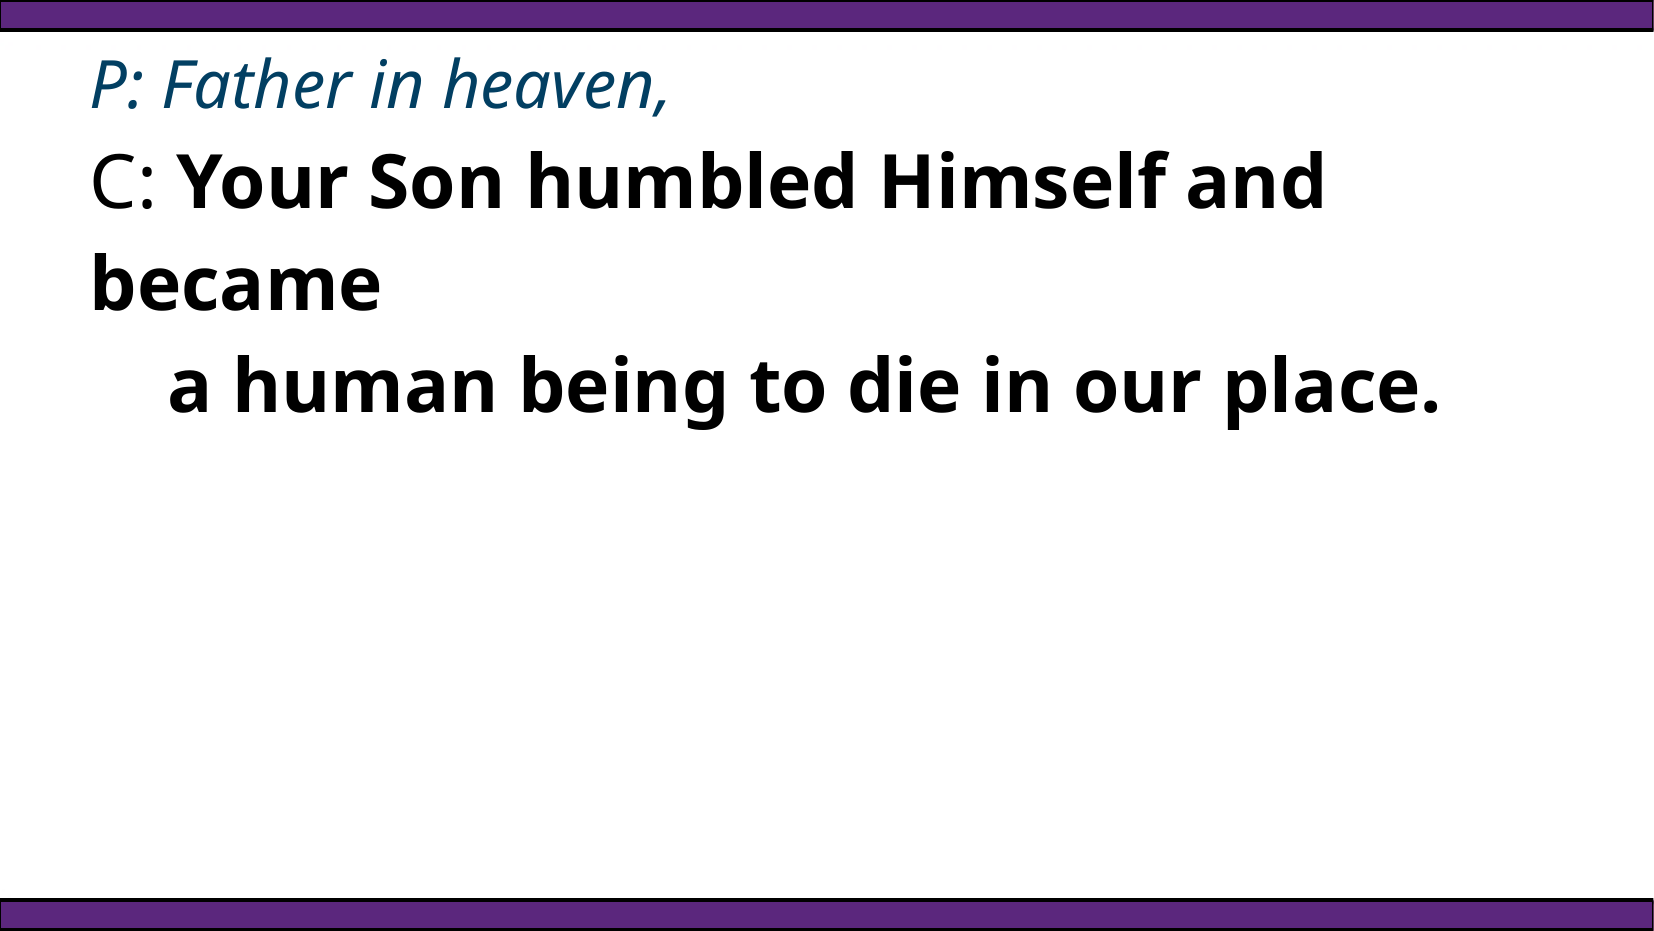

P: Father in heaven,
C: Your Son humbled Himself and became
 a human being to die in our place.